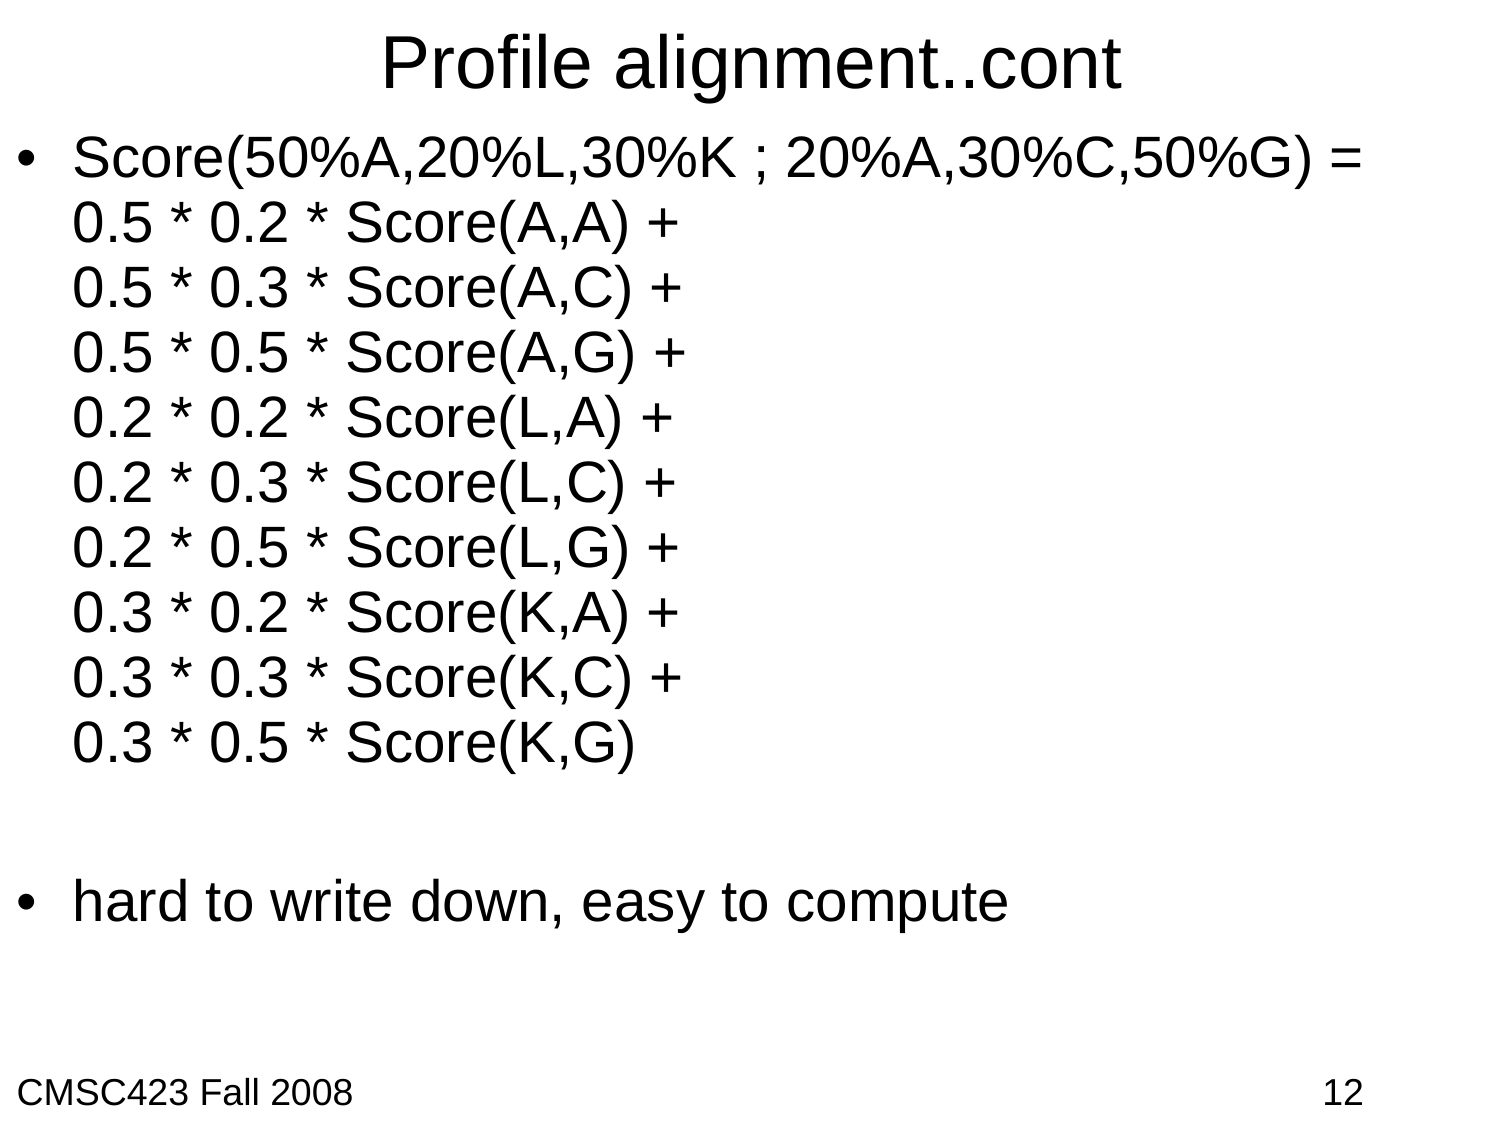

# Profile alignment..cont
Score(50%A,20%L,30%K ; 20%A,30%C,50%G) =
0.5 * 0.2 * Score(A,A) +
0.5 * 0.3 * Score(A,C) +
0.5 * 0.5 * Score(A,G) +
0.2 * 0.2 * Score(L,A) +
0.2 * 0.3 * Score(L,C) +
0.2 * 0.5 * Score(L,G) +
0.3 * 0.2 * Score(K,A) +
0.3 * 0.3 * Score(K,C) +
0.3 * 0.5 * Score(K,G)
hard to write down, easy to compute
CMSC423 Fall 2008
12